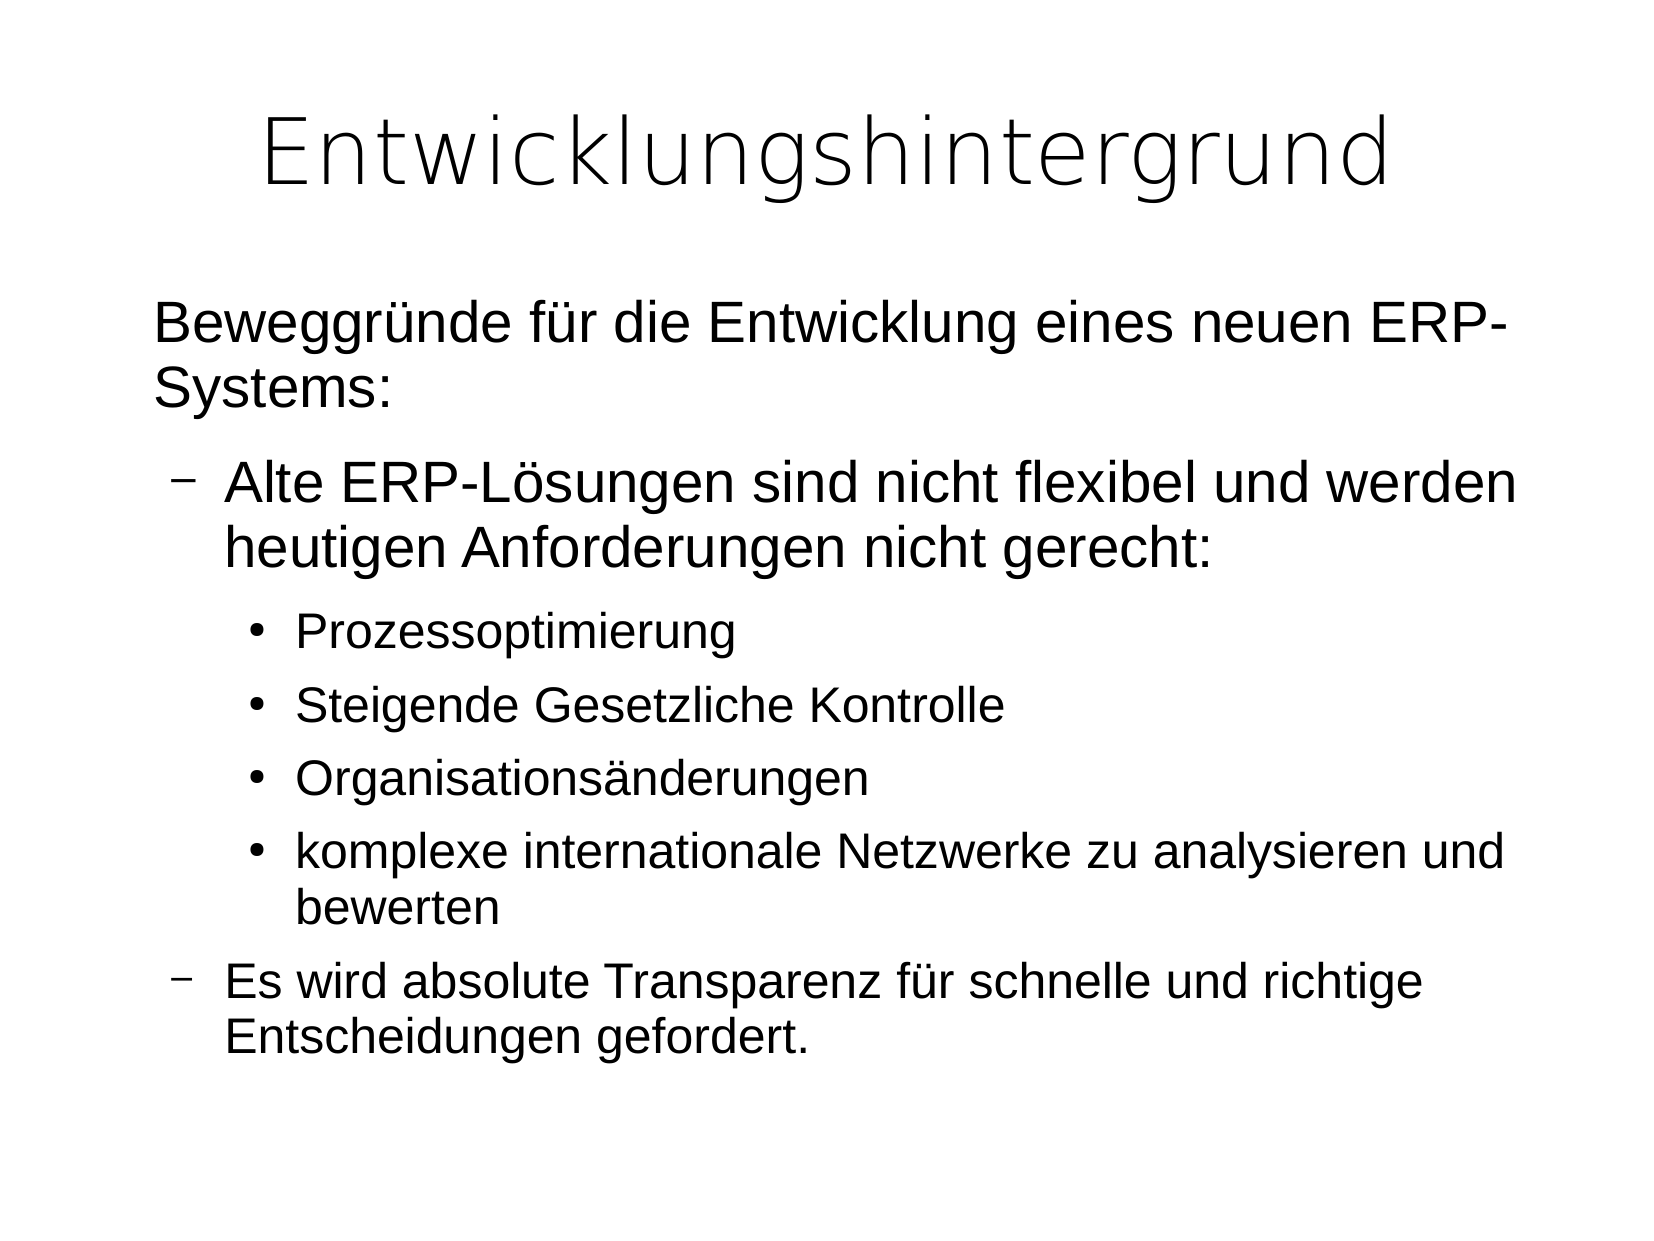

# Entwicklungshintergrund
Beweggründe für die Entwicklung eines neuen ERP-Systems:
Alte ERP-Lösungen sind nicht flexibel und werden heutigen Anforderungen nicht gerecht:
Prozessoptimierung
Steigende Gesetzliche Kontrolle
Organisationsänderungen
komplexe internationale Netzwerke zu analysieren und bewerten
Es wird absolute Transparenz für schnelle und richtige Entscheidungen gefordert.